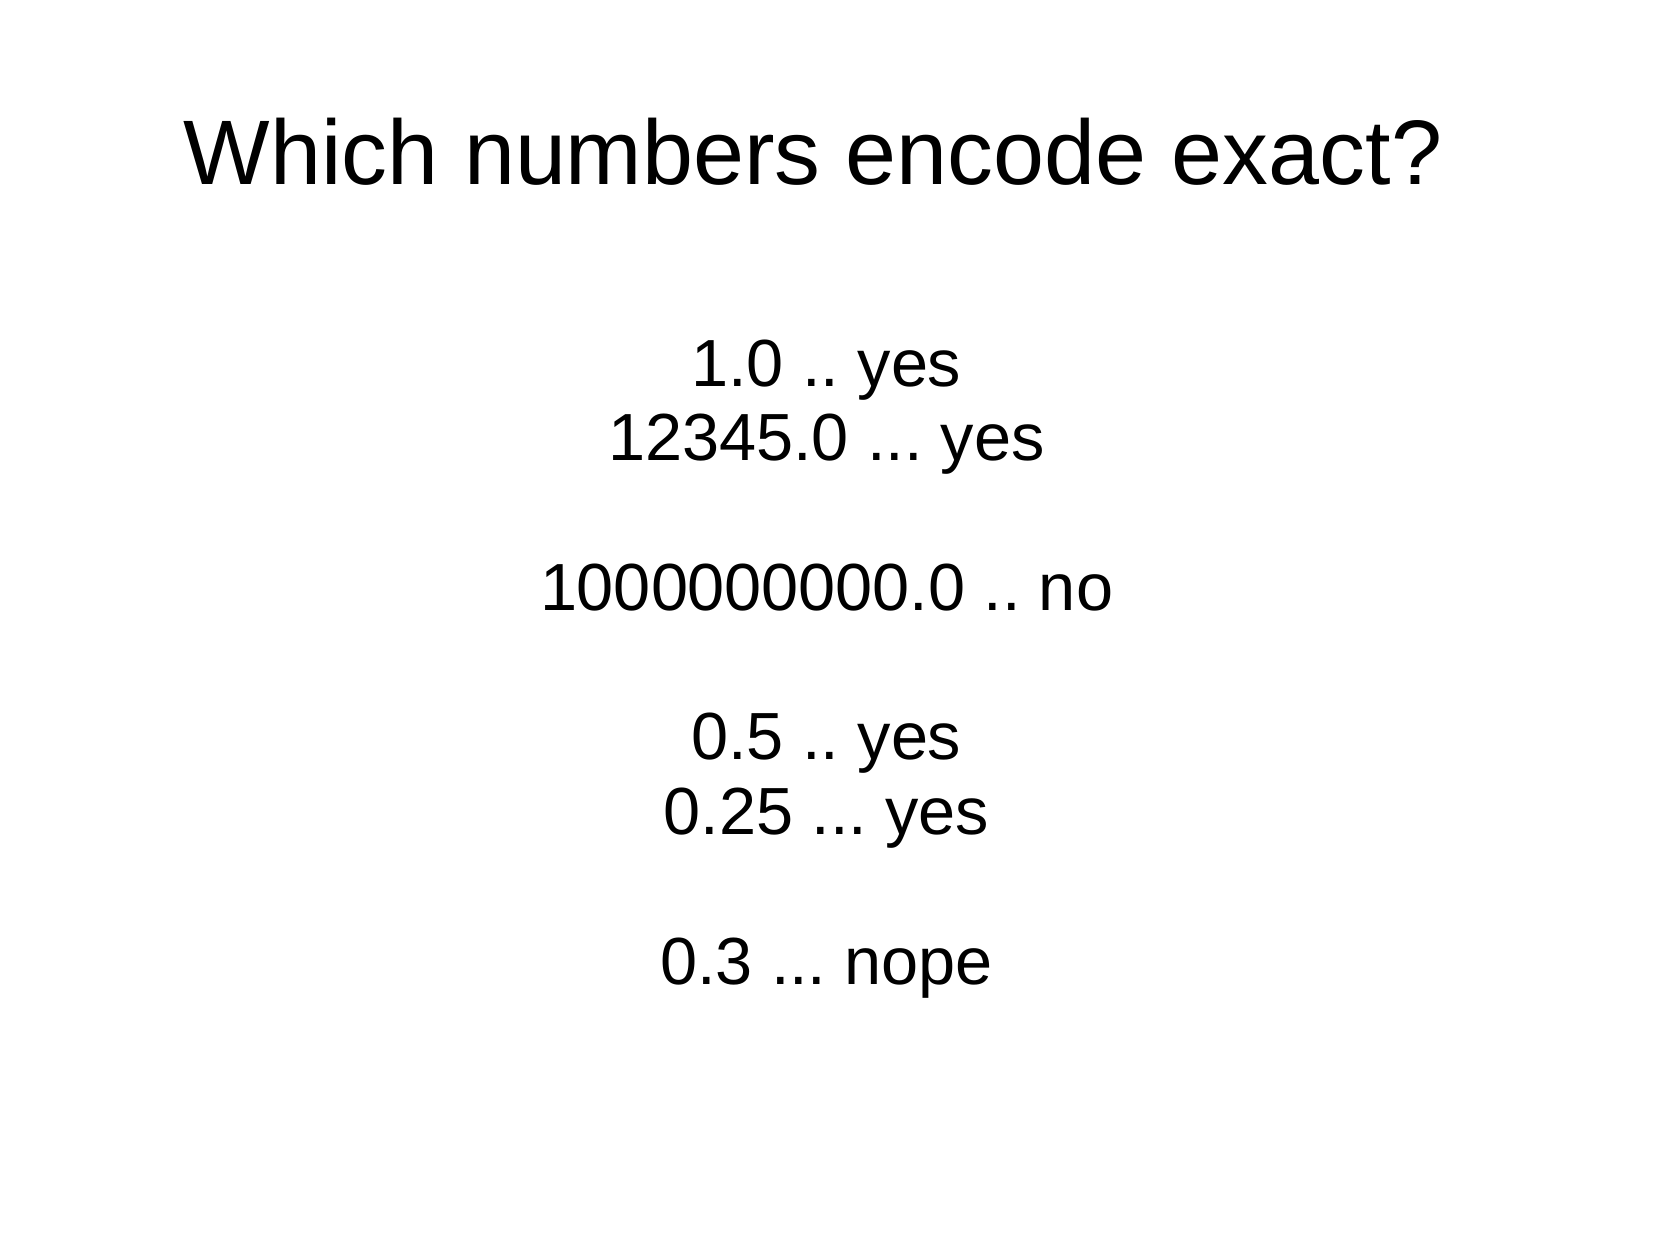

# Which numbers encode exact?
1.0 .. yes
12345.0 ... yes
1000000000.0 .. no
0.5 .. yes
0.25 ... yes
0.3 ... nope